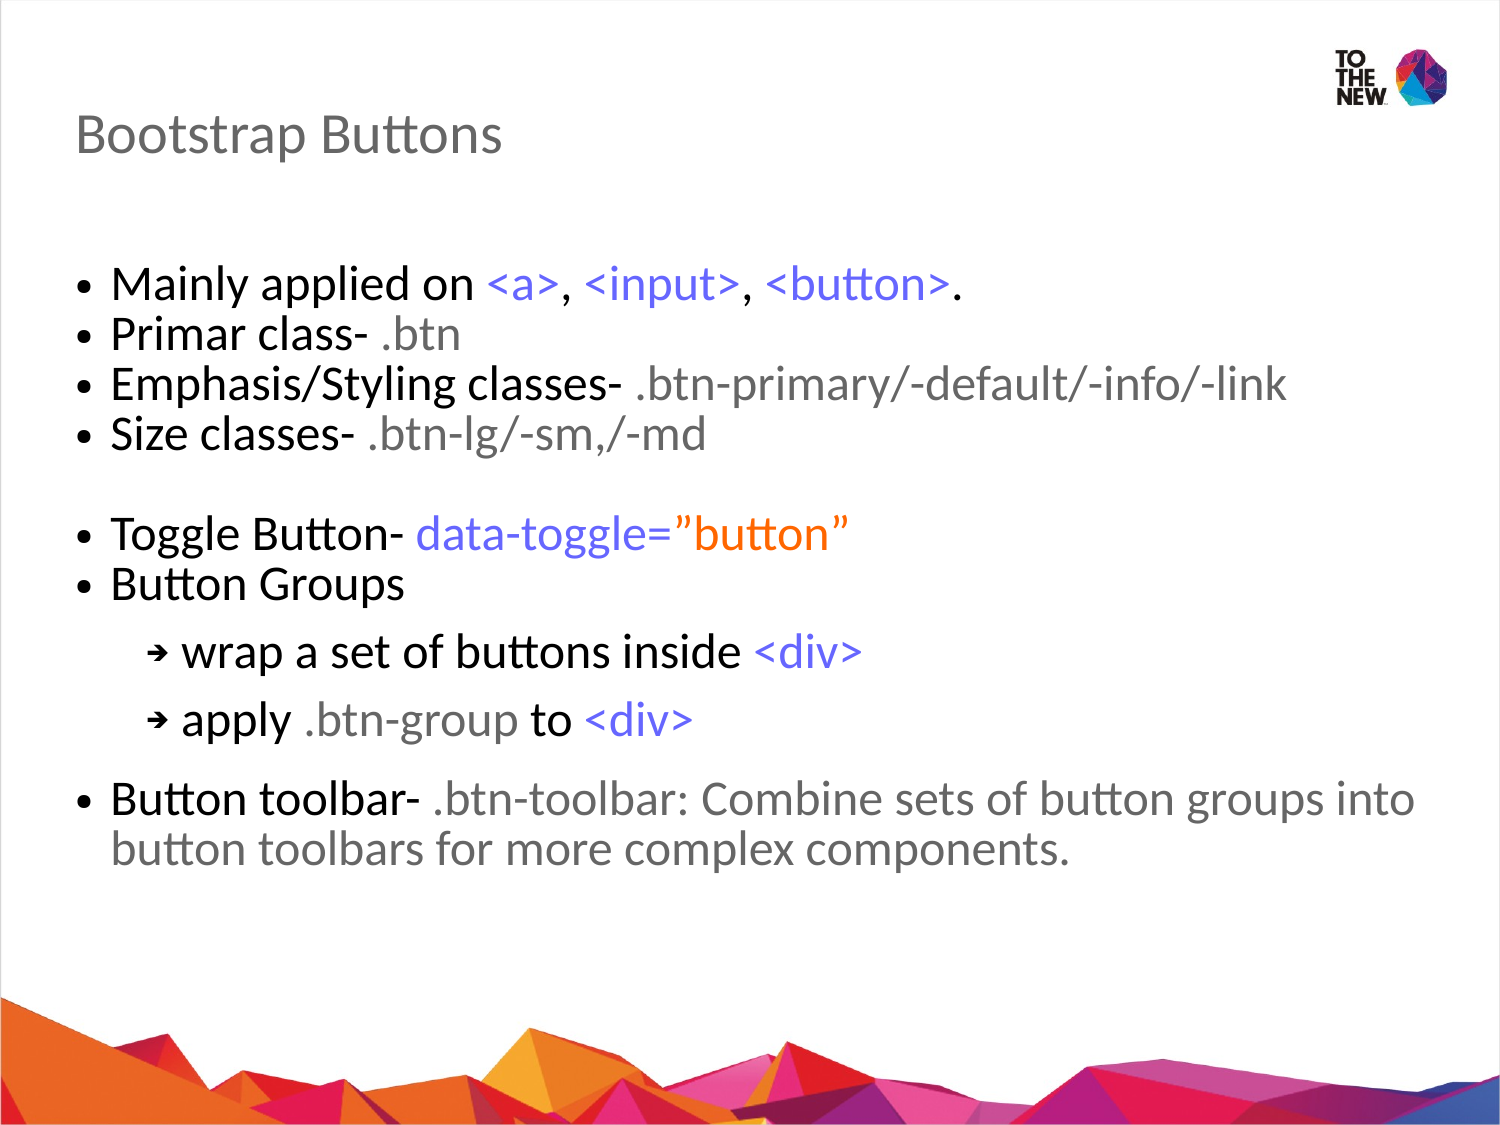

# Bootstrap Buttons
Mainly applied on <a>, <input>, <button>.
Primar class- .btn
Emphasis/Styling classes- .btn-primary/-default/-info/-link
Size classes- .btn-lg/-sm,/-md
Toggle Button- data-toggle=”button”
Button Groups
wrap a set of buttons inside <div>
apply .btn-group to <div>
Button toolbar- .btn-toolbar: Combine sets of button groups into button toolbars for more complex components.